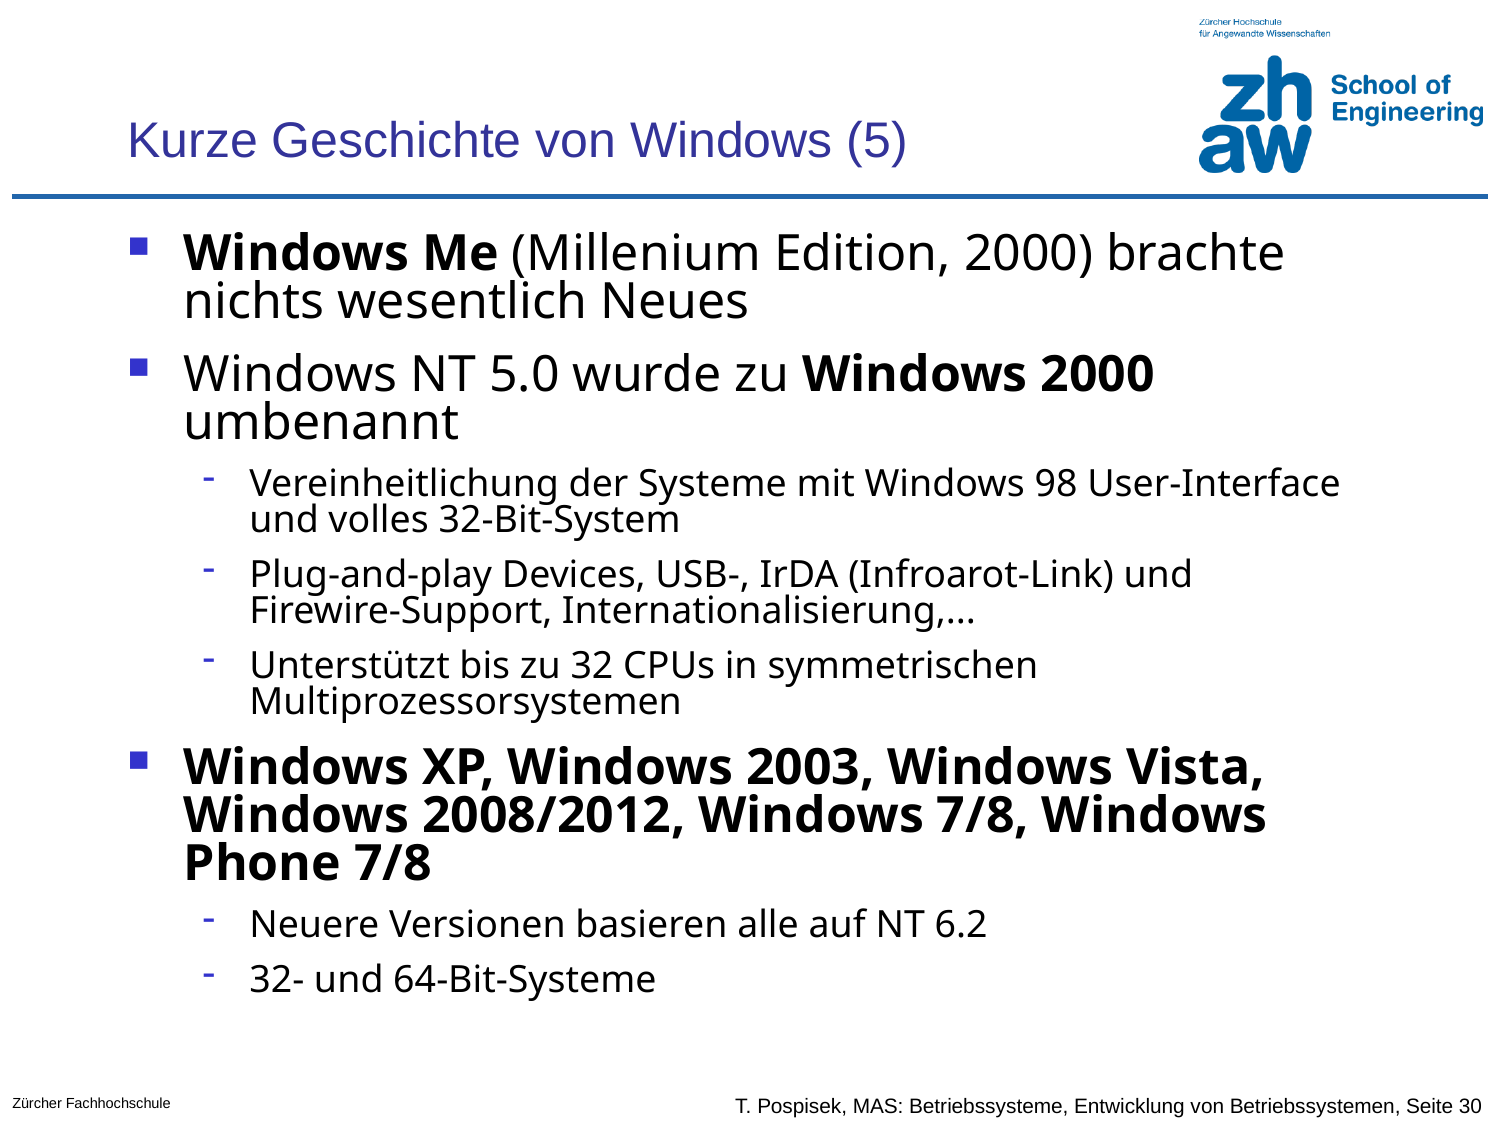

Kurze Geschichte von Windows (5)
# Windows Me (Millenium Edition, 2000) brachte nichts wesentlich Neues
Windows NT 5.0 wurde zu Windows 2000 umbenannt
Vereinheitlichung der Systeme mit Windows 98 User-Interface und volles 32-Bit-System
Plug-and-play Devices, USB-, IrDA (Infroarot-Link) und Firewire-Support, Internationalisierung,...
Unterstützt bis zu 32 CPUs in symmetrischen Multiprozessorsystemen
Windows XP, Windows 2003, Windows Vista, Windows 2008/2012, Windows 7/8, Windows Phone 7/8
Neuere Versionen basieren alle auf NT 6.2
32- und 64-Bit-Systeme